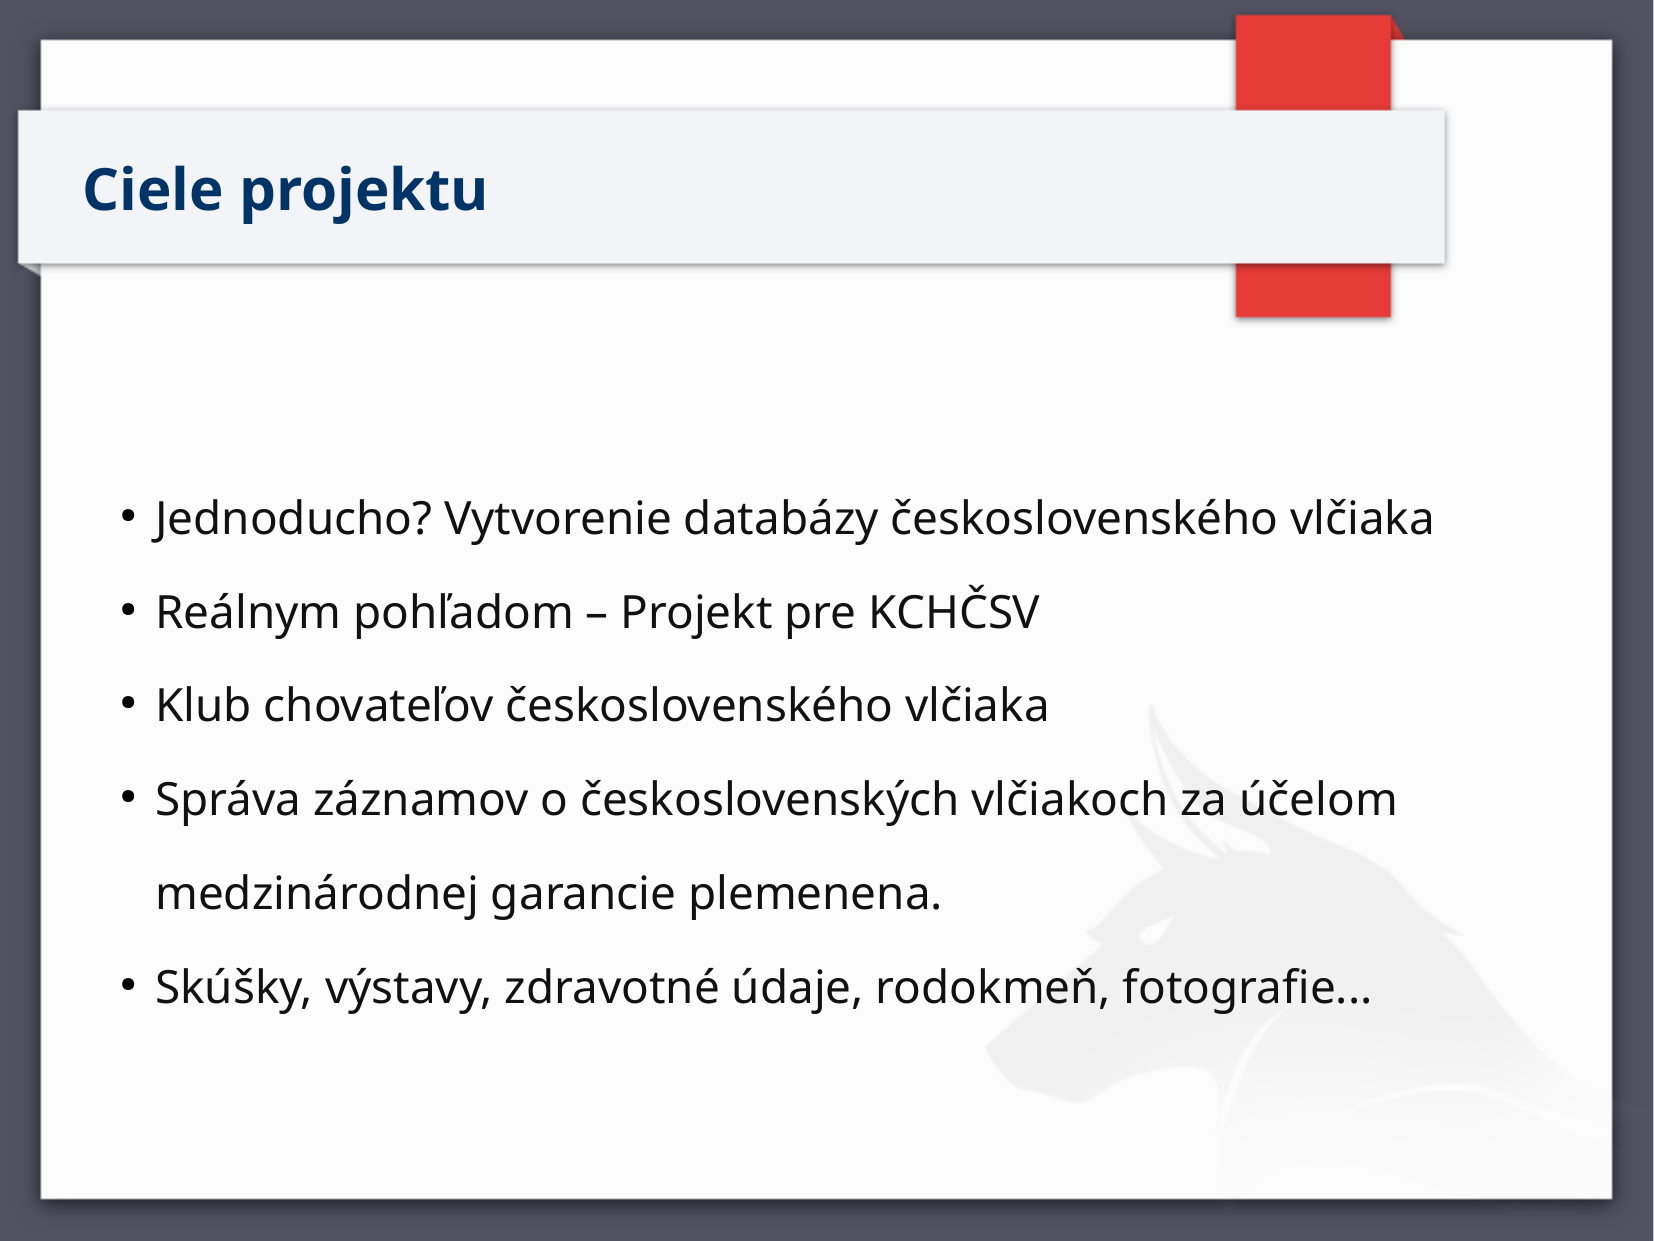

# Ciele projektu
Jednoducho? Vytvorenie databázy československého vlčiaka
Reálnym pohľadom – Projekt pre KCHČSV
Klub chovateľov československého vlčiaka
Správa záznamov o československých vlčiakoch za účelom medzinárodnej garancie plemenena.
Skúšky, výstavy, zdravotné údaje, rodokmeň, fotografie...